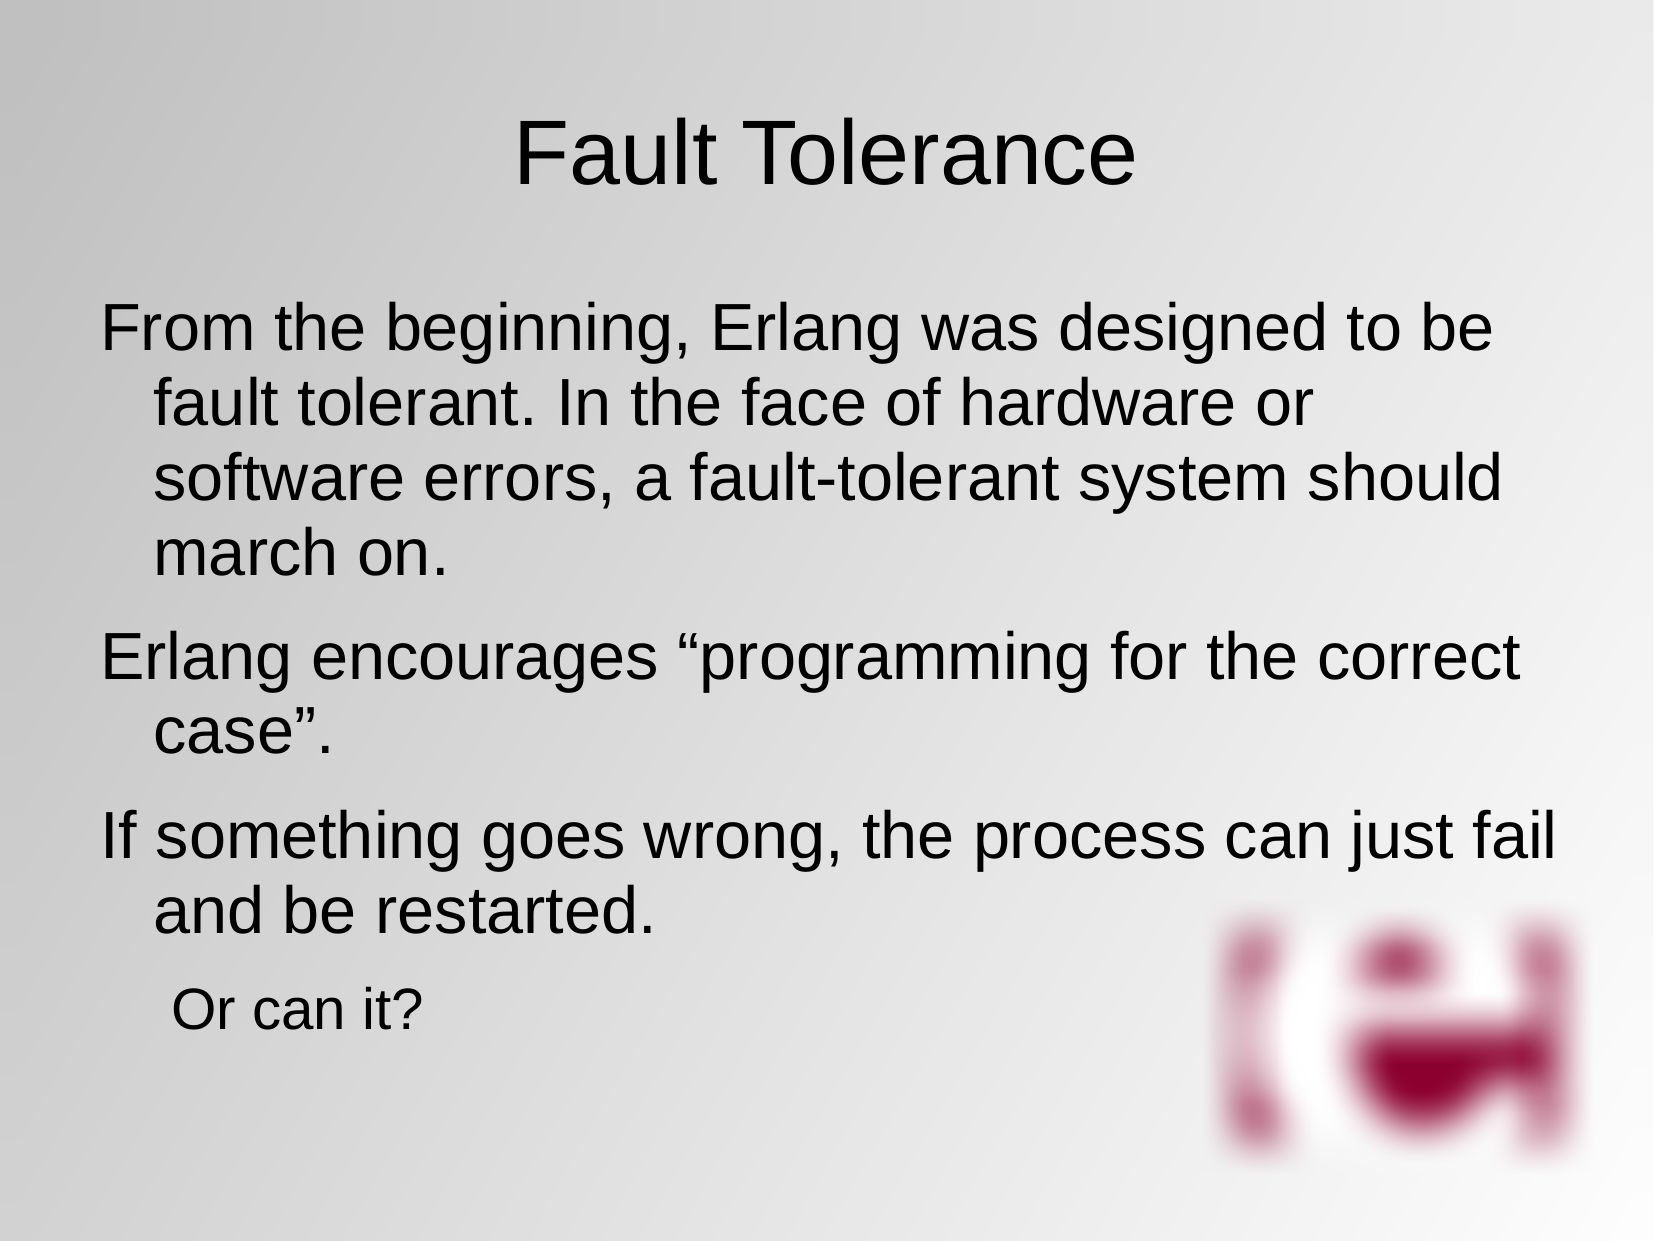

# Fault Tolerance
From the beginning, Erlang was designed to be fault tolerant. In the face of hardware or software errors, a fault-tolerant system should march on.
Erlang encourages “programming for the correct case”.
If something goes wrong, the process can just fail and be restarted.
Or can it?